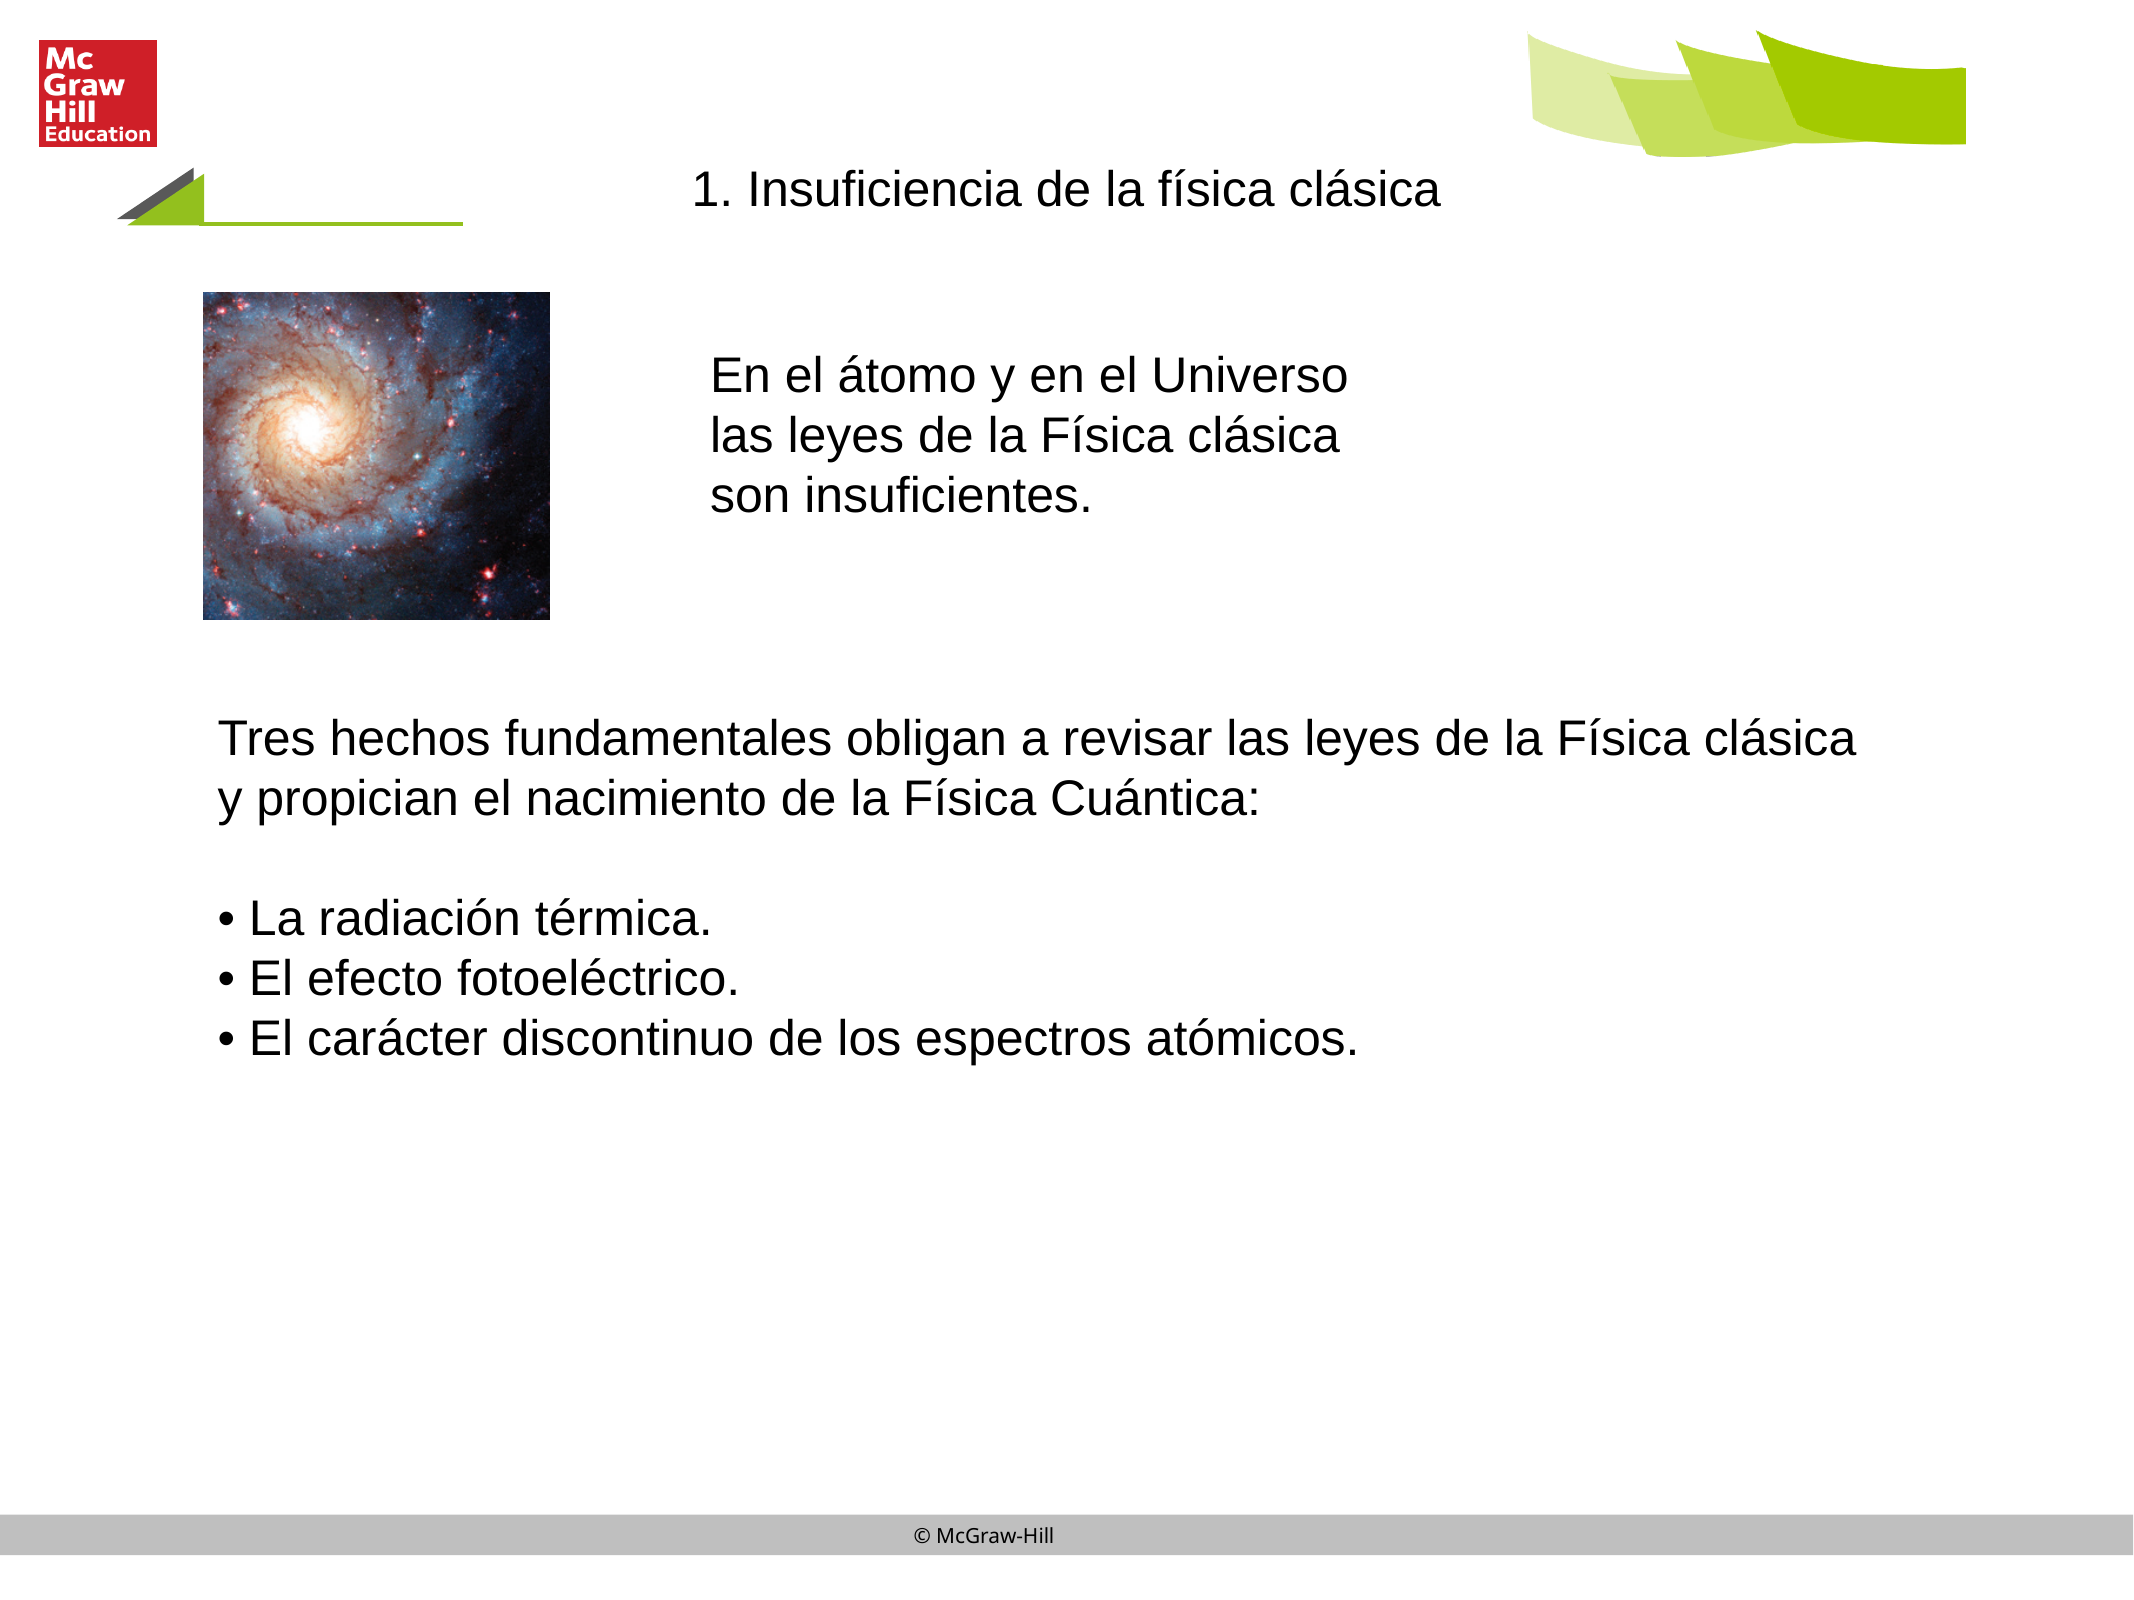

1. Insuficiencia de la física clásica
En el átomo y en el Universo
las leyes de la Física clásica son insuficientes.
Tres hechos fundamentales obligan a revisar las leyes de la Física clásica
y propician el nacimiento de la Física Cuántica:
• La radiación térmica.
• El efecto fotoeléctrico.
• El carácter discontinuo de los espectros atómicos.
© McGraw-Hill